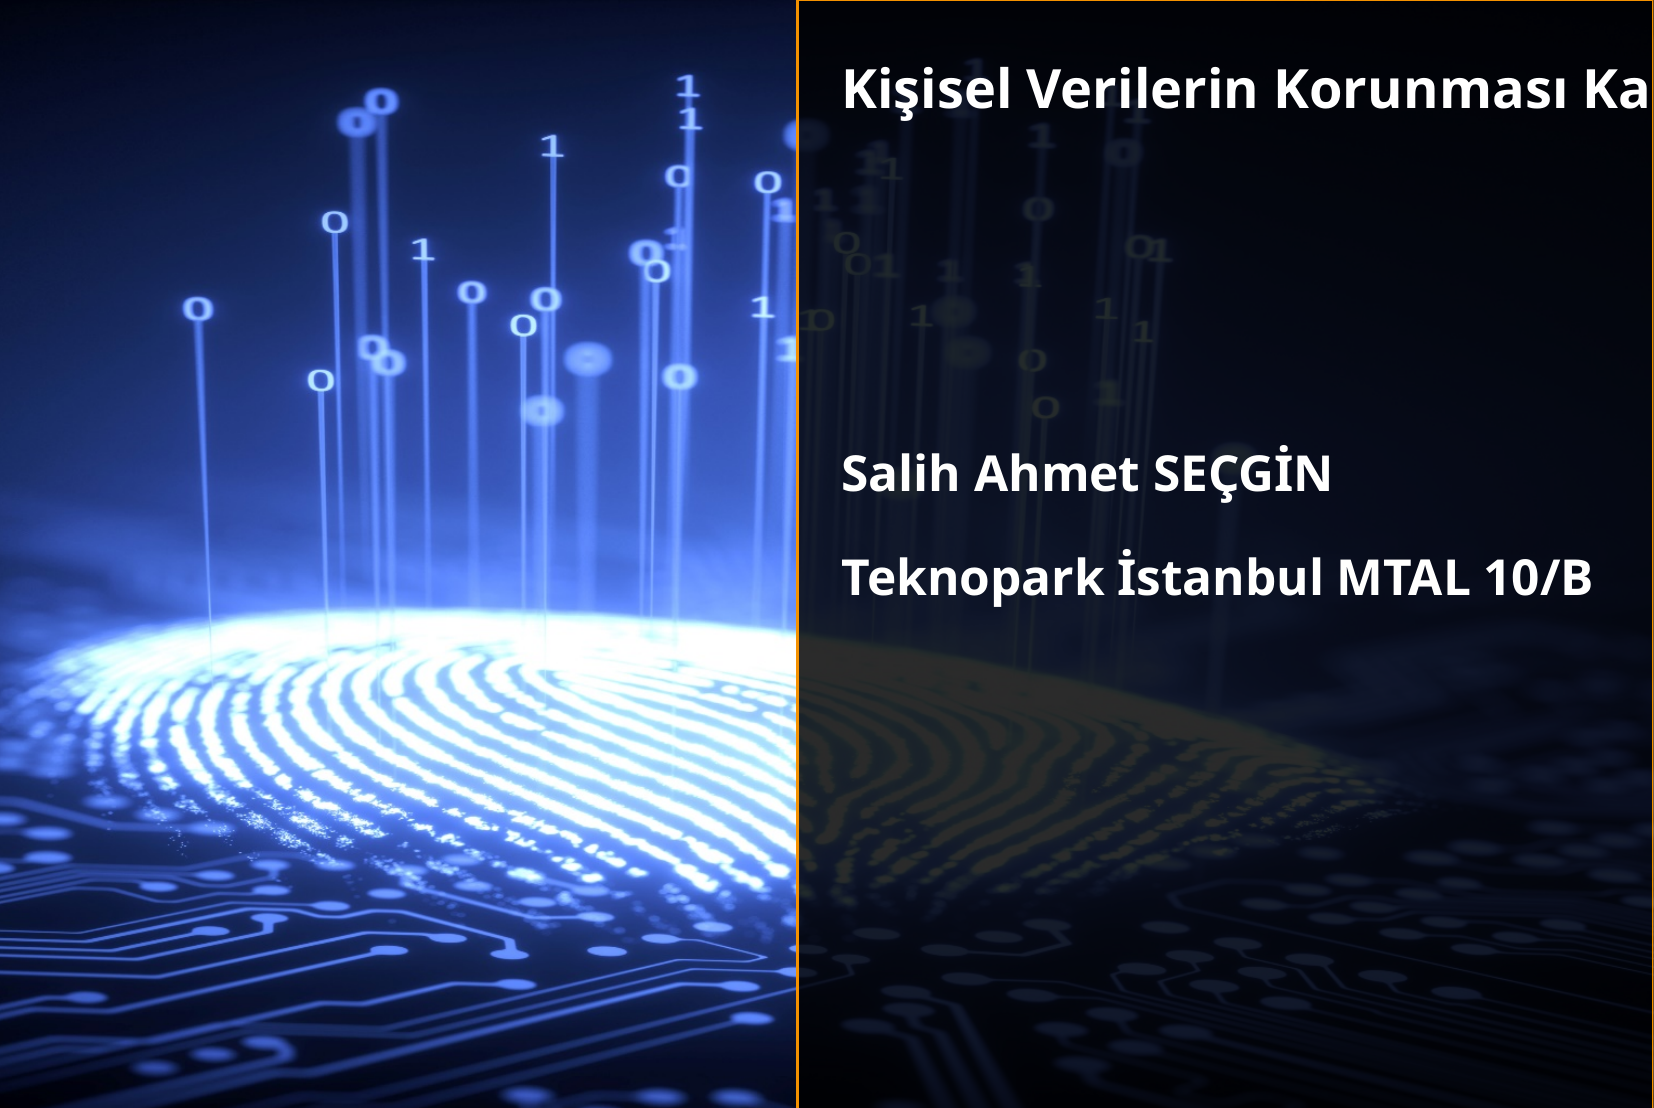

Kişisel Verilerin Korunması Kanunu
Salih Ahmet SEÇGİN
Teknopark İstanbul MTAL 10/B